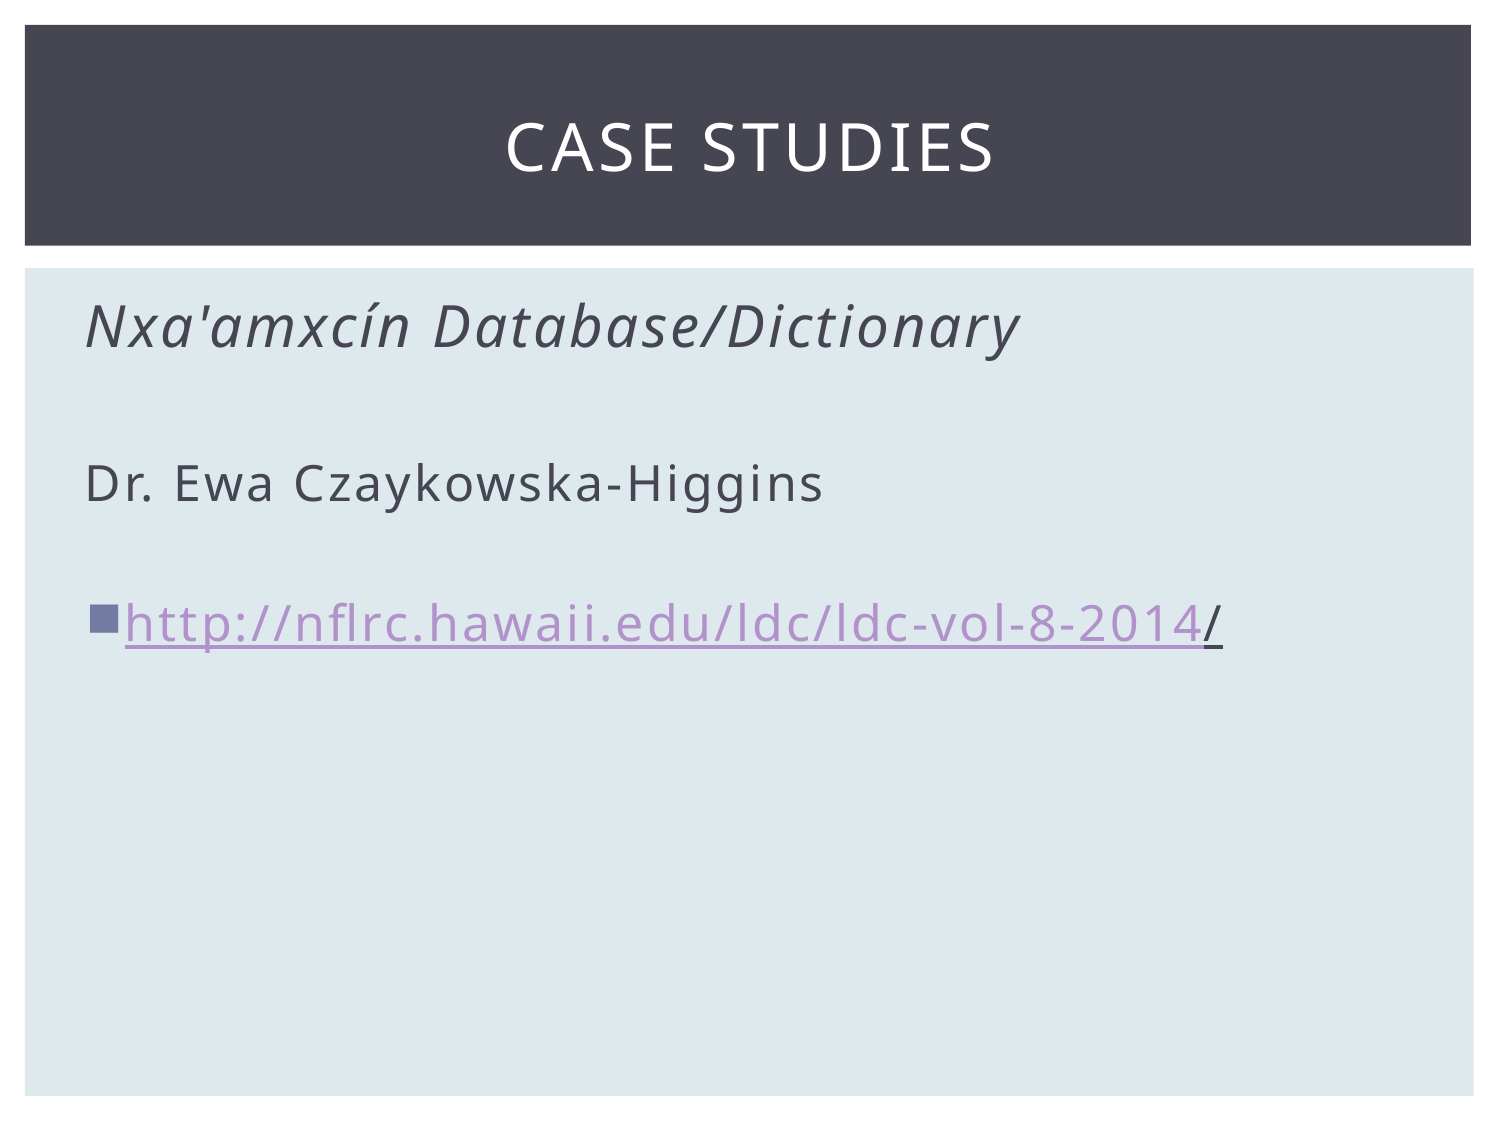

Case studies
# Nxa'amxcín Database/Dictionary
Dr. Ewa Czaykowska-Higgins
http://nflrc.hawaii.edu/ldc/ldc-vol-8-2014/